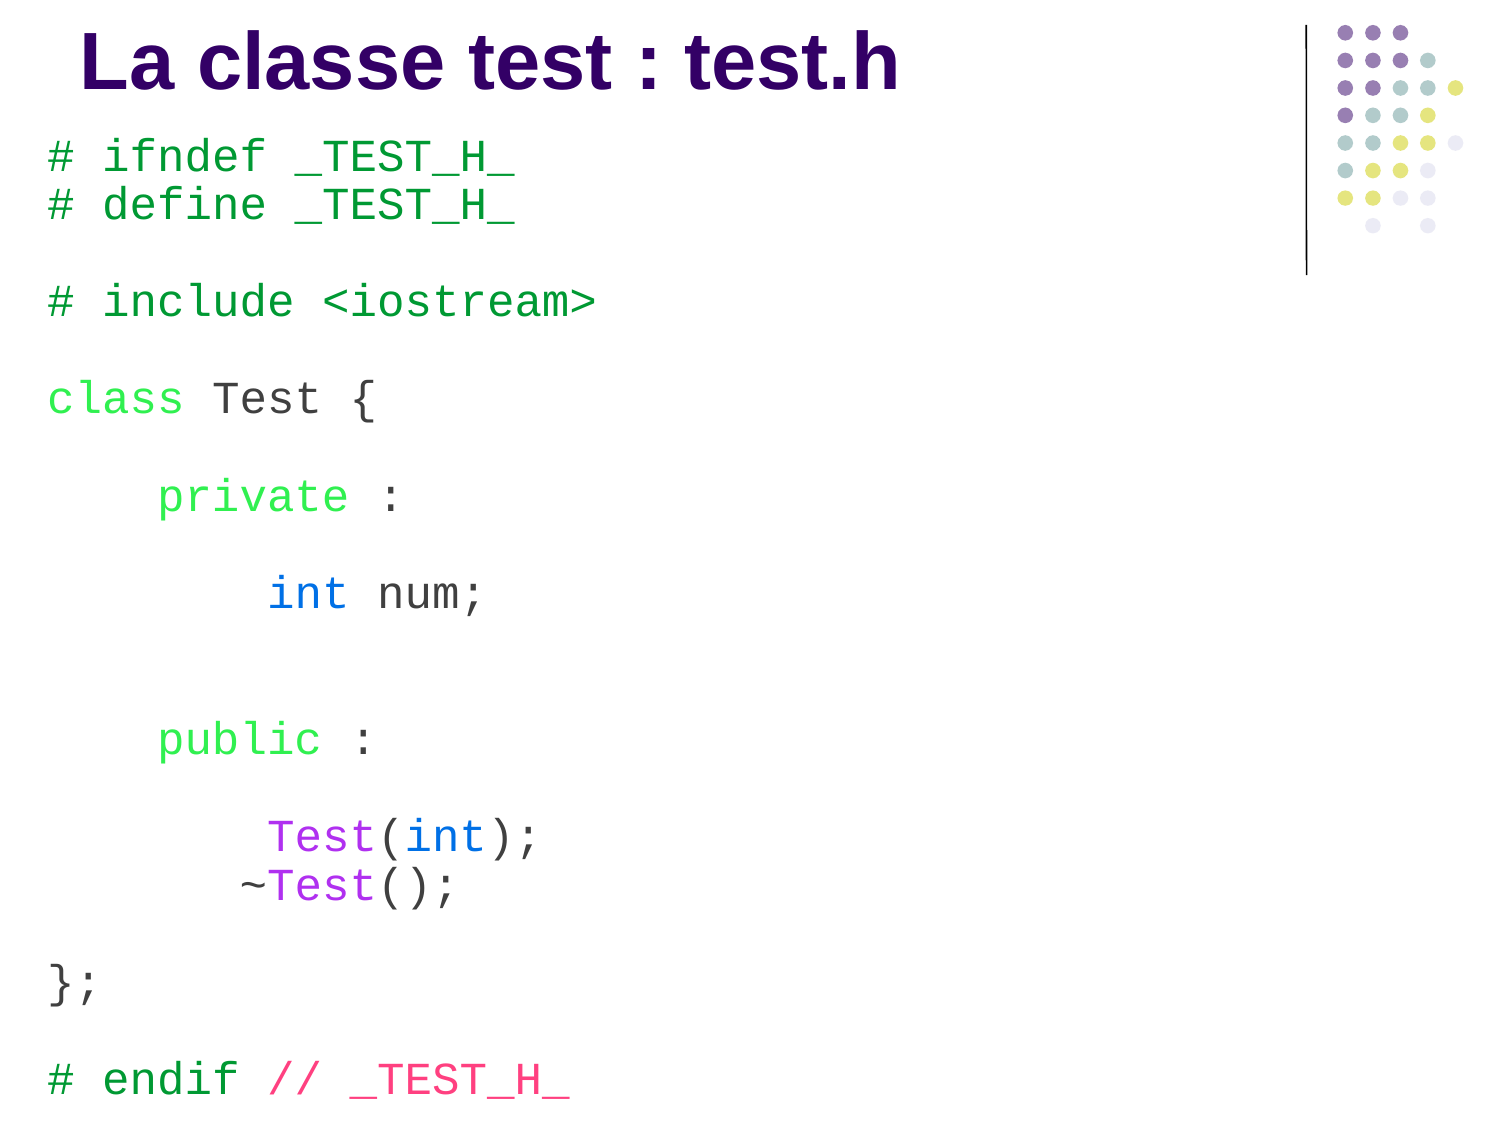

# La classe test : test.h
# ifndef _TEST_H_
# define _TEST_H_
# include <iostream>
class Test {
 private :
 int num;
 public :
 Test(int);
 ~Test();
};
# endif // _TEST_H_